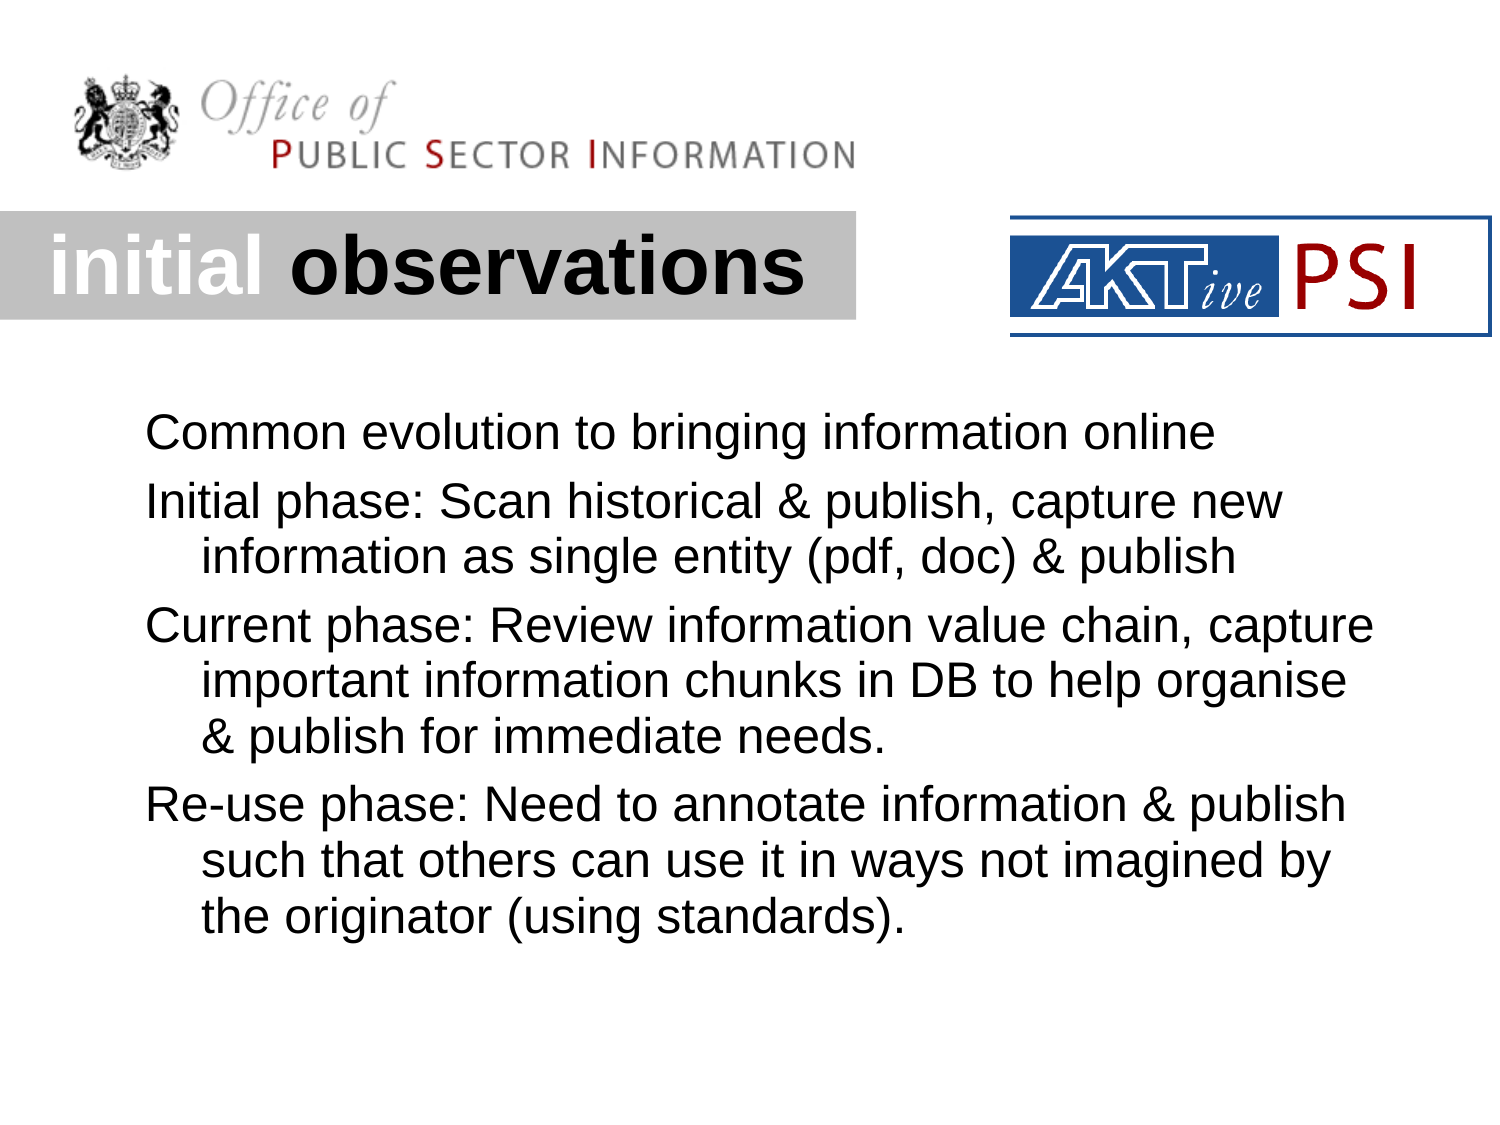

initial observations
# Common evolution to bringing information online
Initial phase: Scan historical & publish, capture new information as single entity (pdf, doc) & publish
Current phase: Review information value chain, capture important information chunks in DB to help organise & publish for immediate needs.
Re-use phase: Need to annotate information & publish such that others can use it in ways not imagined by the originator (using standards).